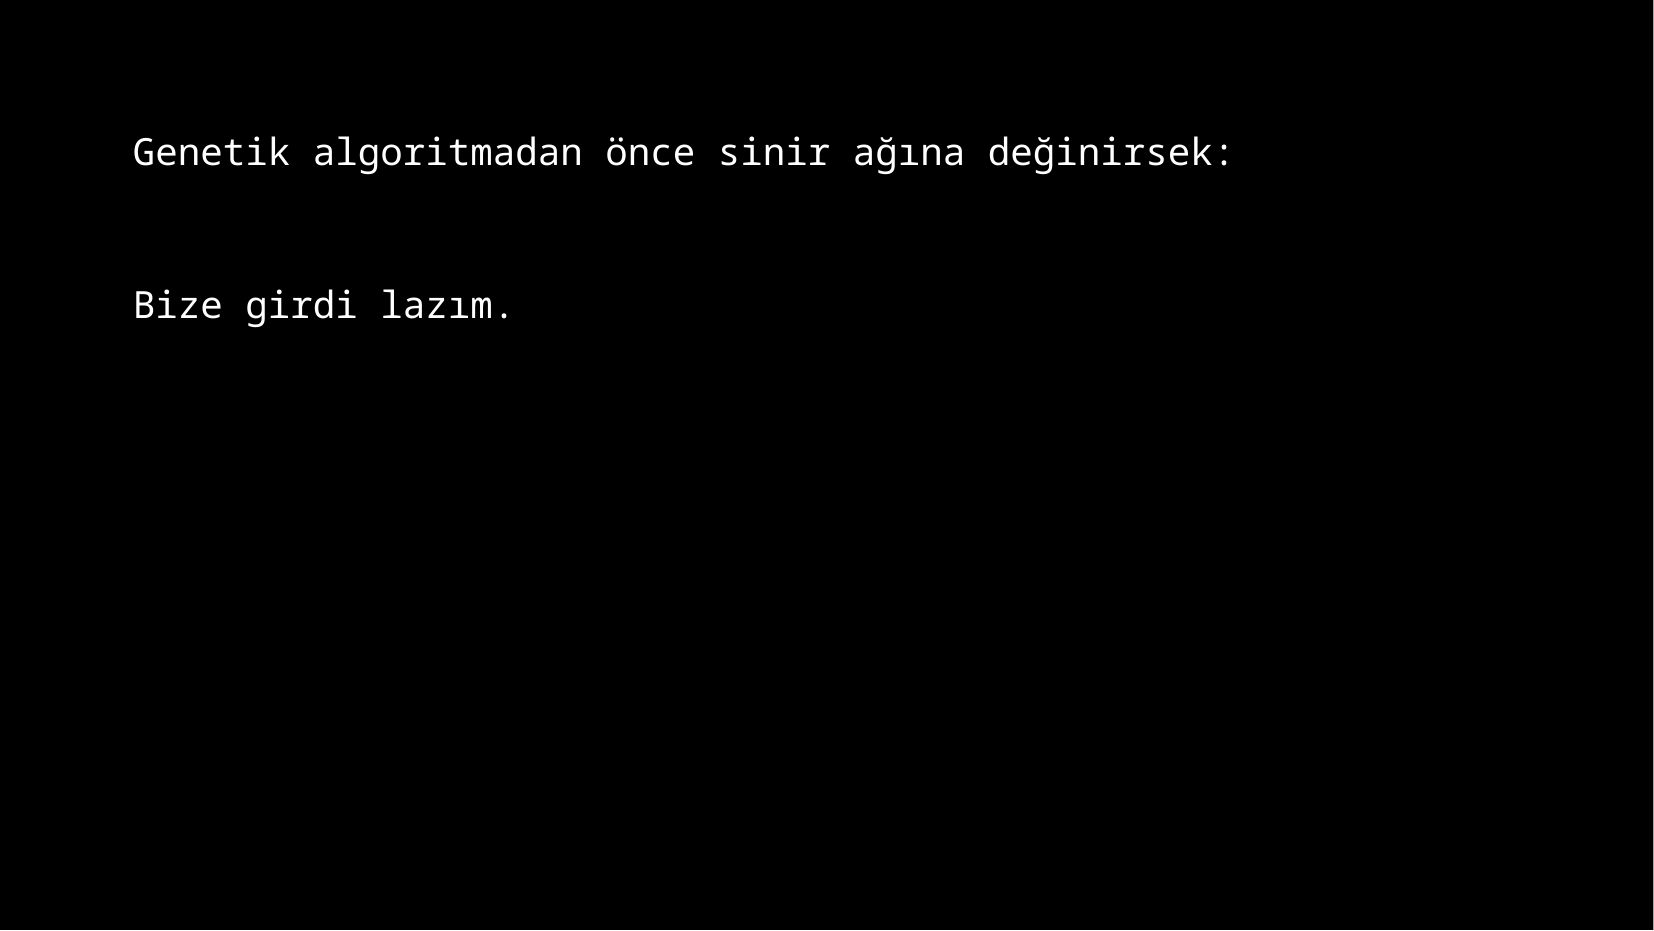

Genetik algoritmadan önce sinir ağına değinirsek:
Bize girdi lazım.